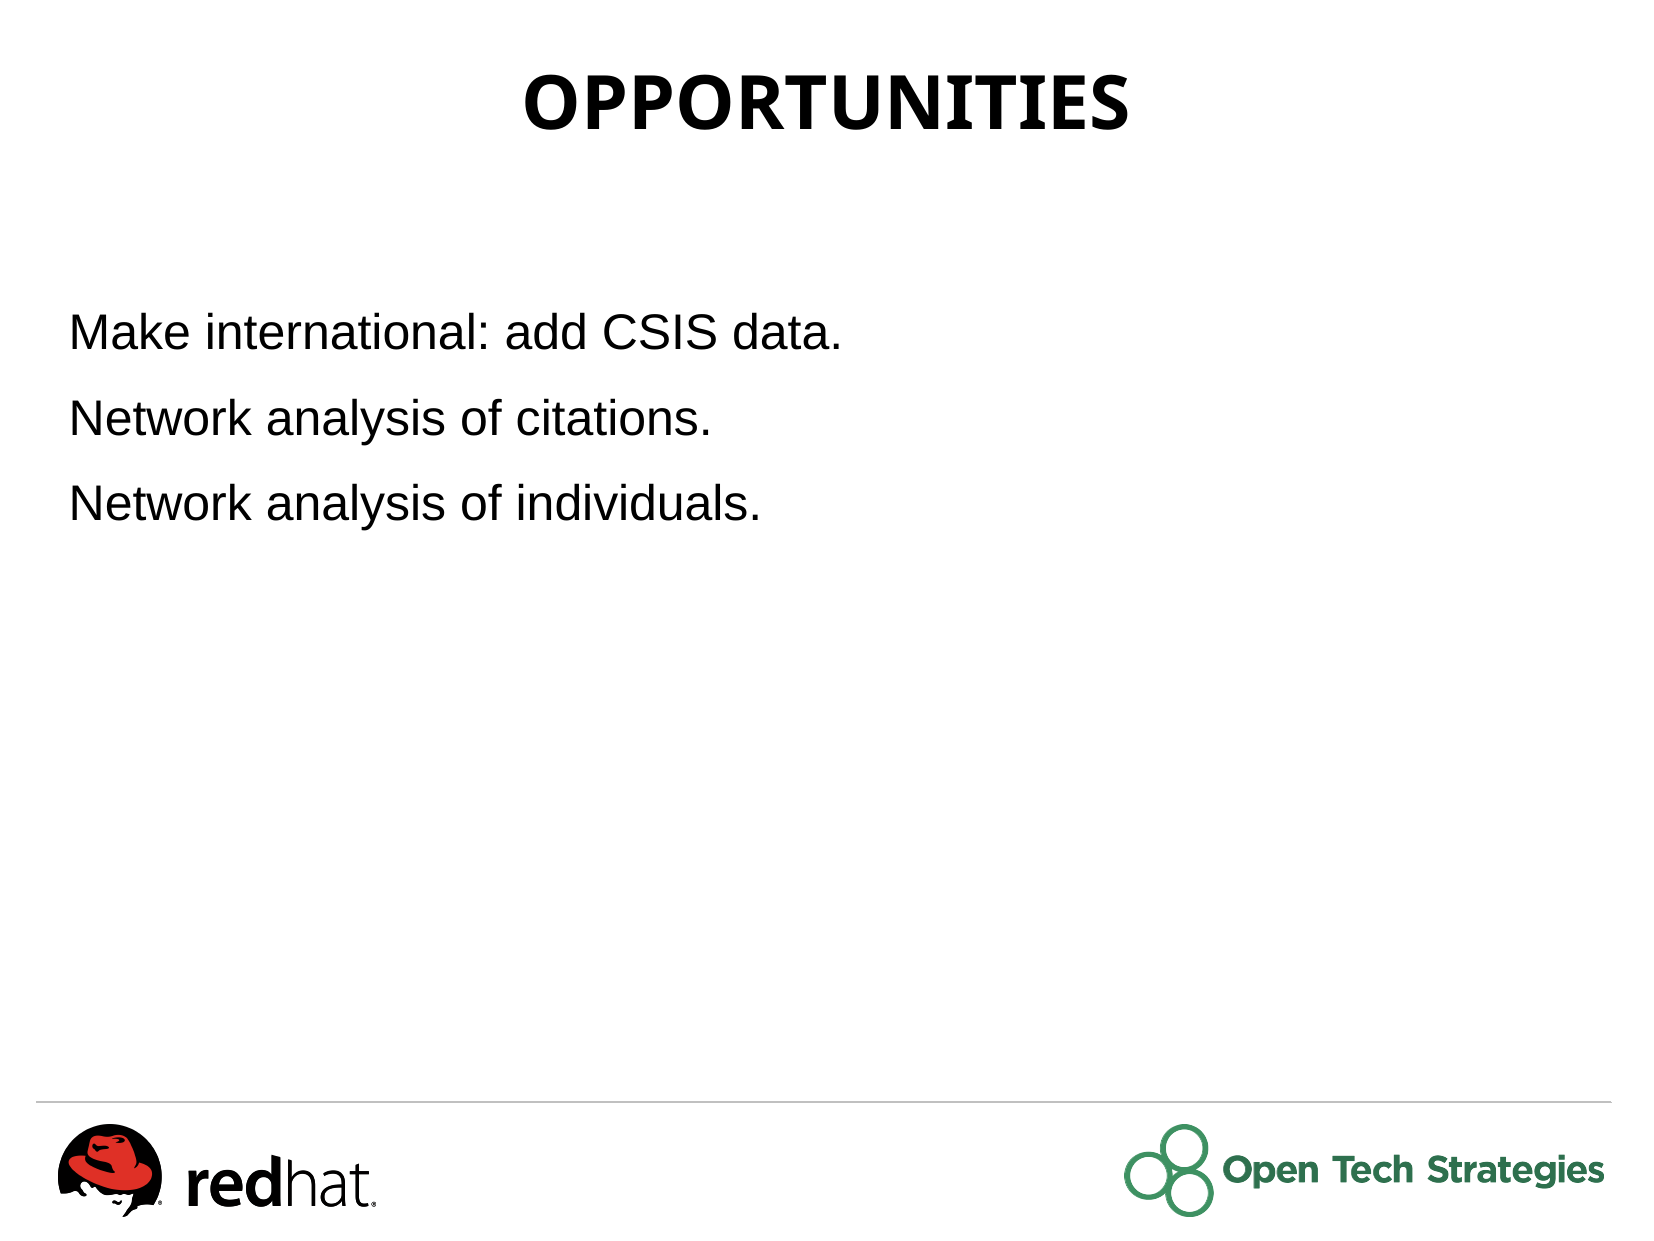

# OPPORTUNITIES
Make international: add CSIS data.
Network analysis of citations.
Network analysis of individuals.